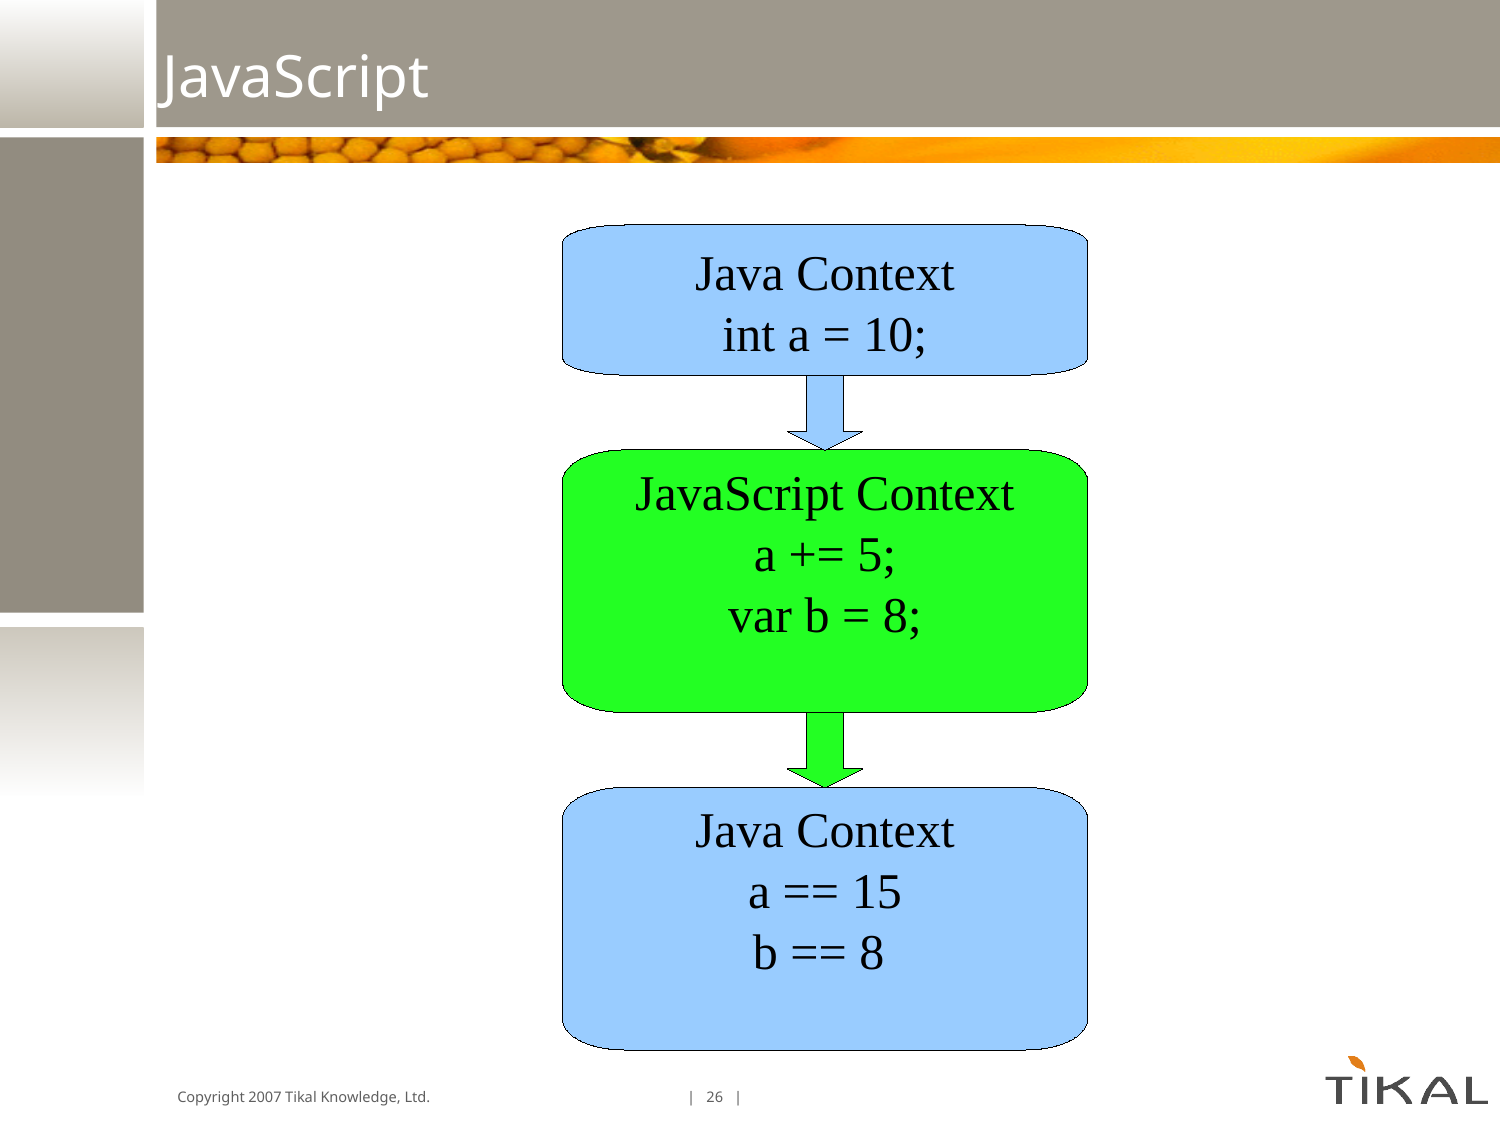

# JavaScript
Java Context
int a = 10;
JavaScript Context
a += 5;
var b = 8;
Java Context
a == 15
b == 8